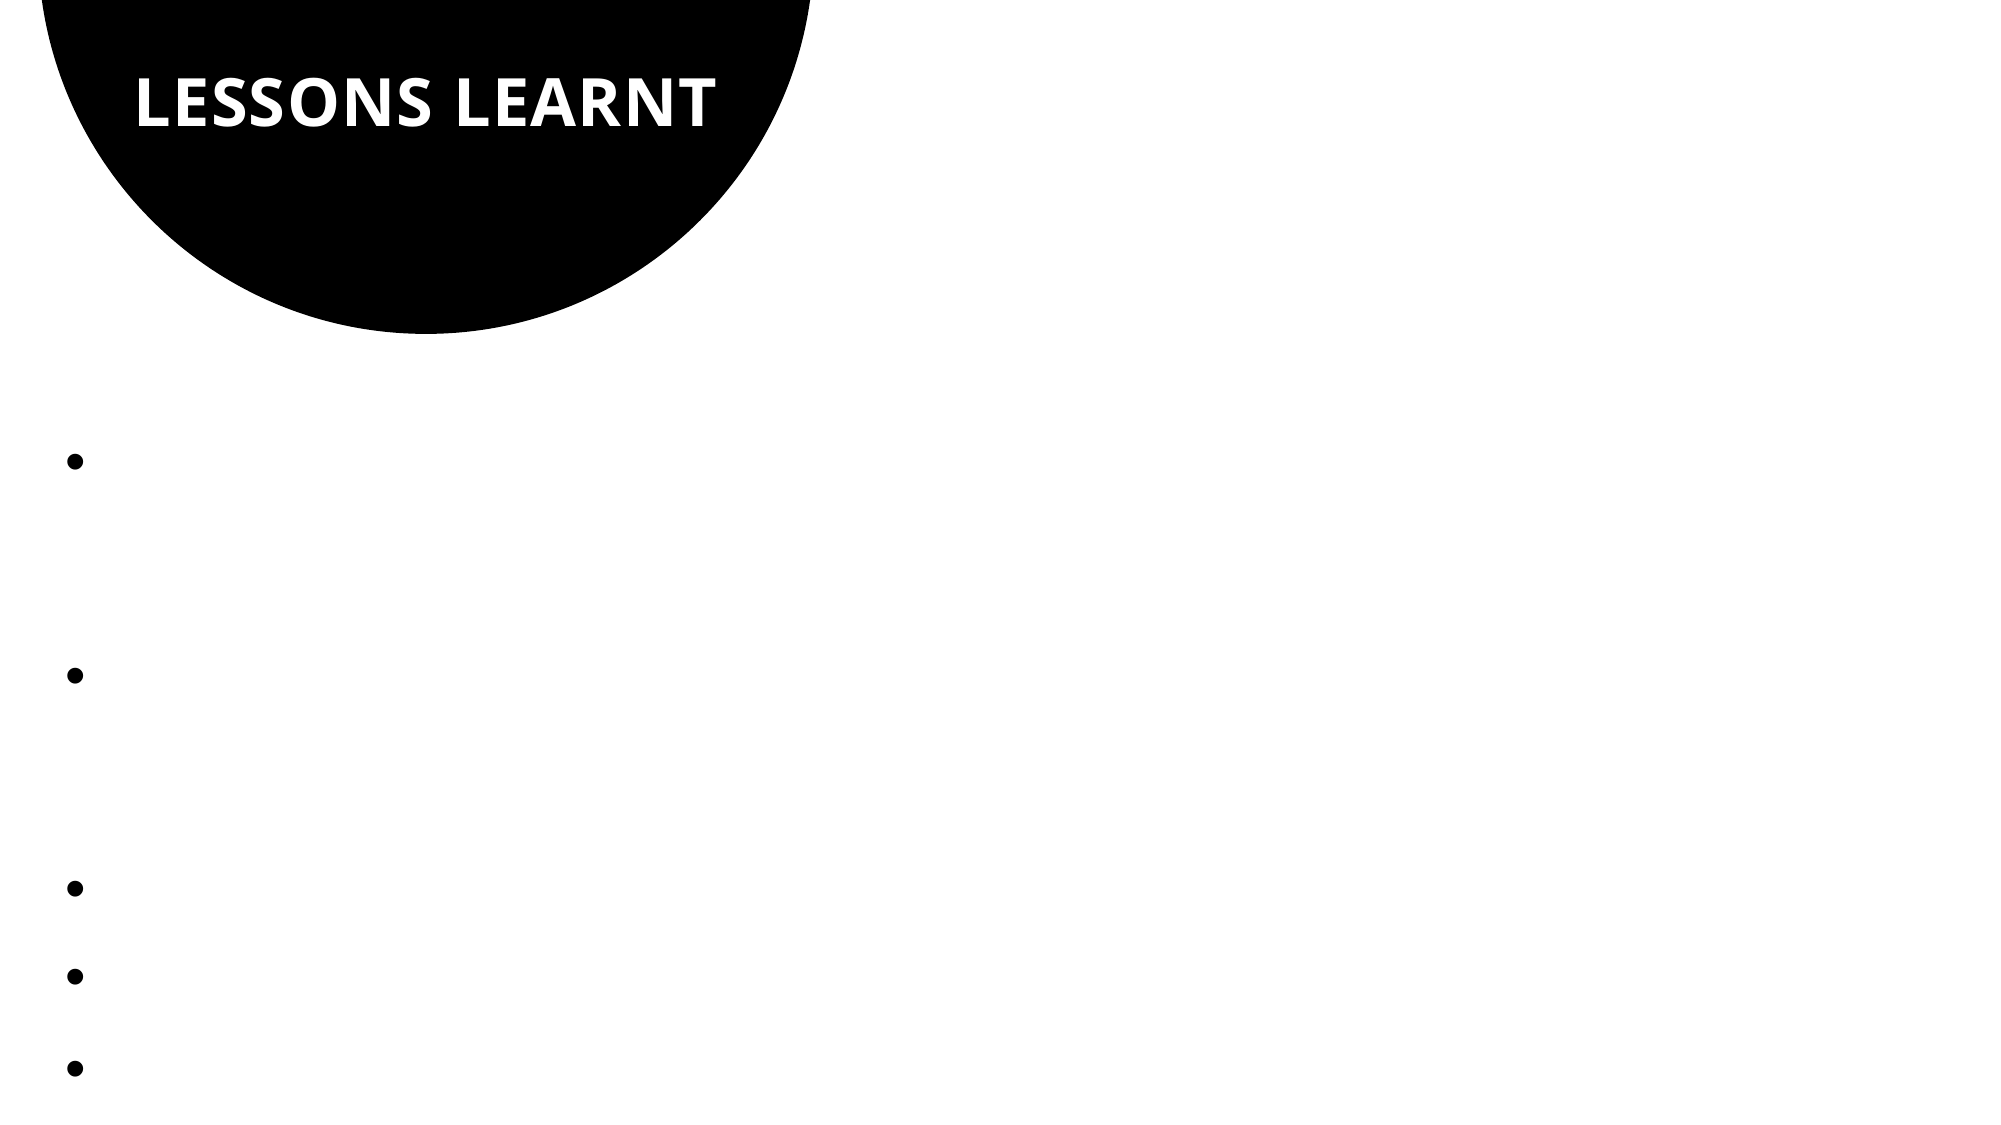

LESSONS LEARNT
# Start applying our API data retrieval skills on Python
Data cleaning and type conversion before SQL processing
Data querying in MySQL
Data viz using Matplotlib